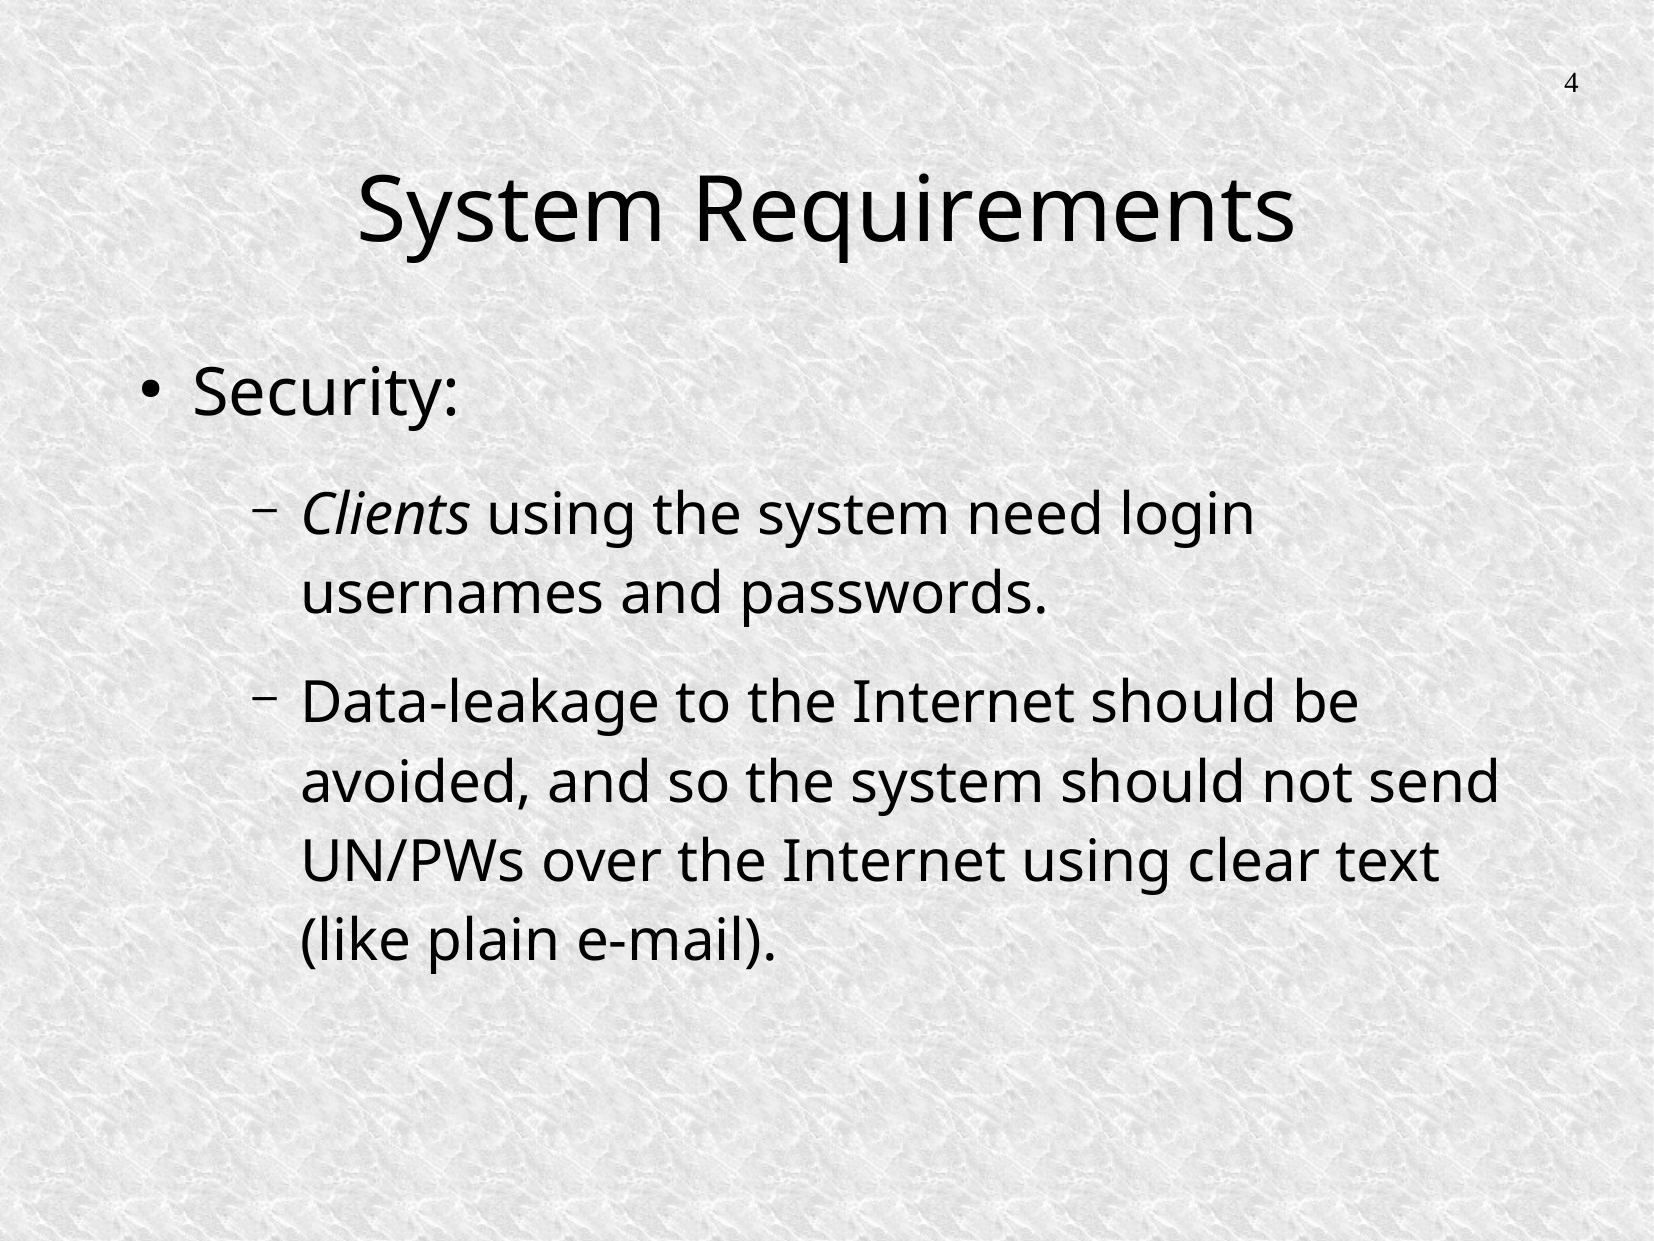

4
# System Requirements
Security:
Clients using the system need login usernames and passwords.
Data-leakage to the Internet should be avoided, and so the system should not send UN/PWs over the Internet using clear text (like plain e-mail).